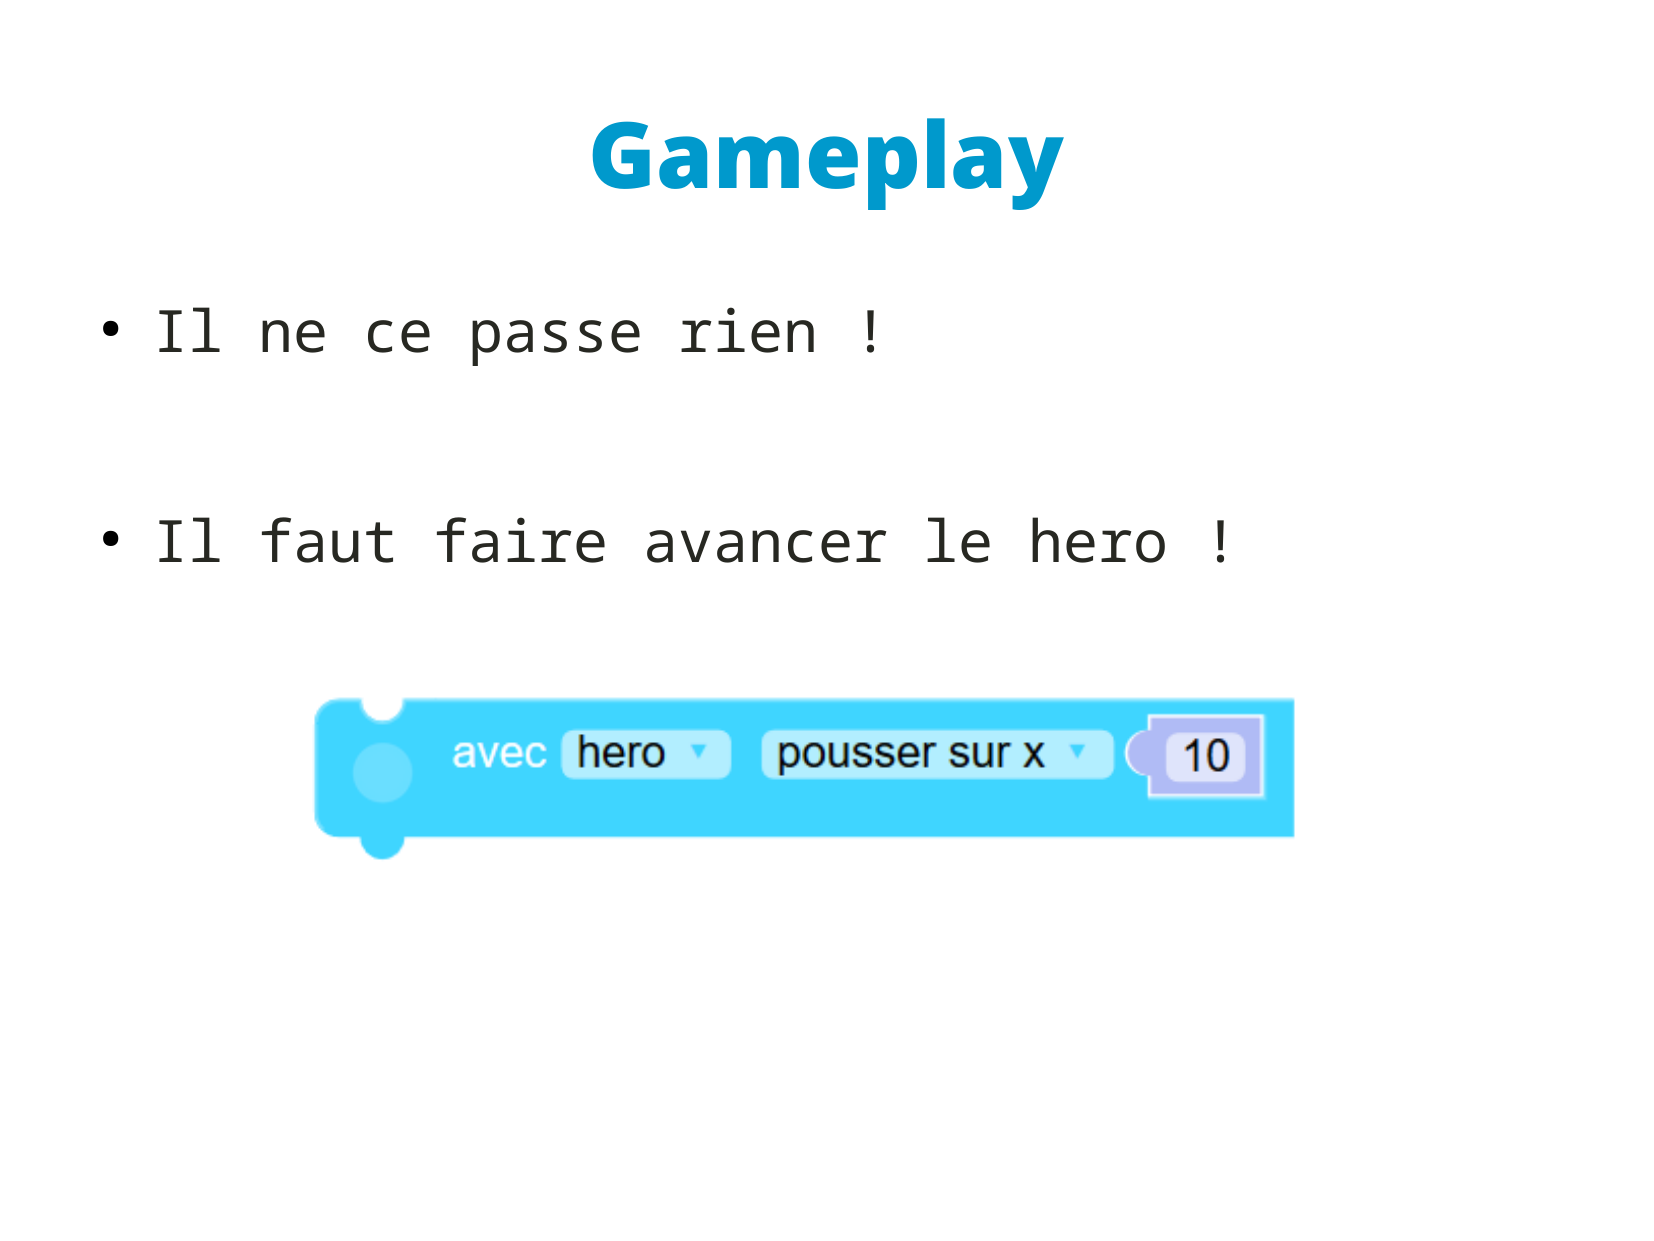

# Gameplay
Il ne ce passe rien !
Il faut faire avancer le hero !